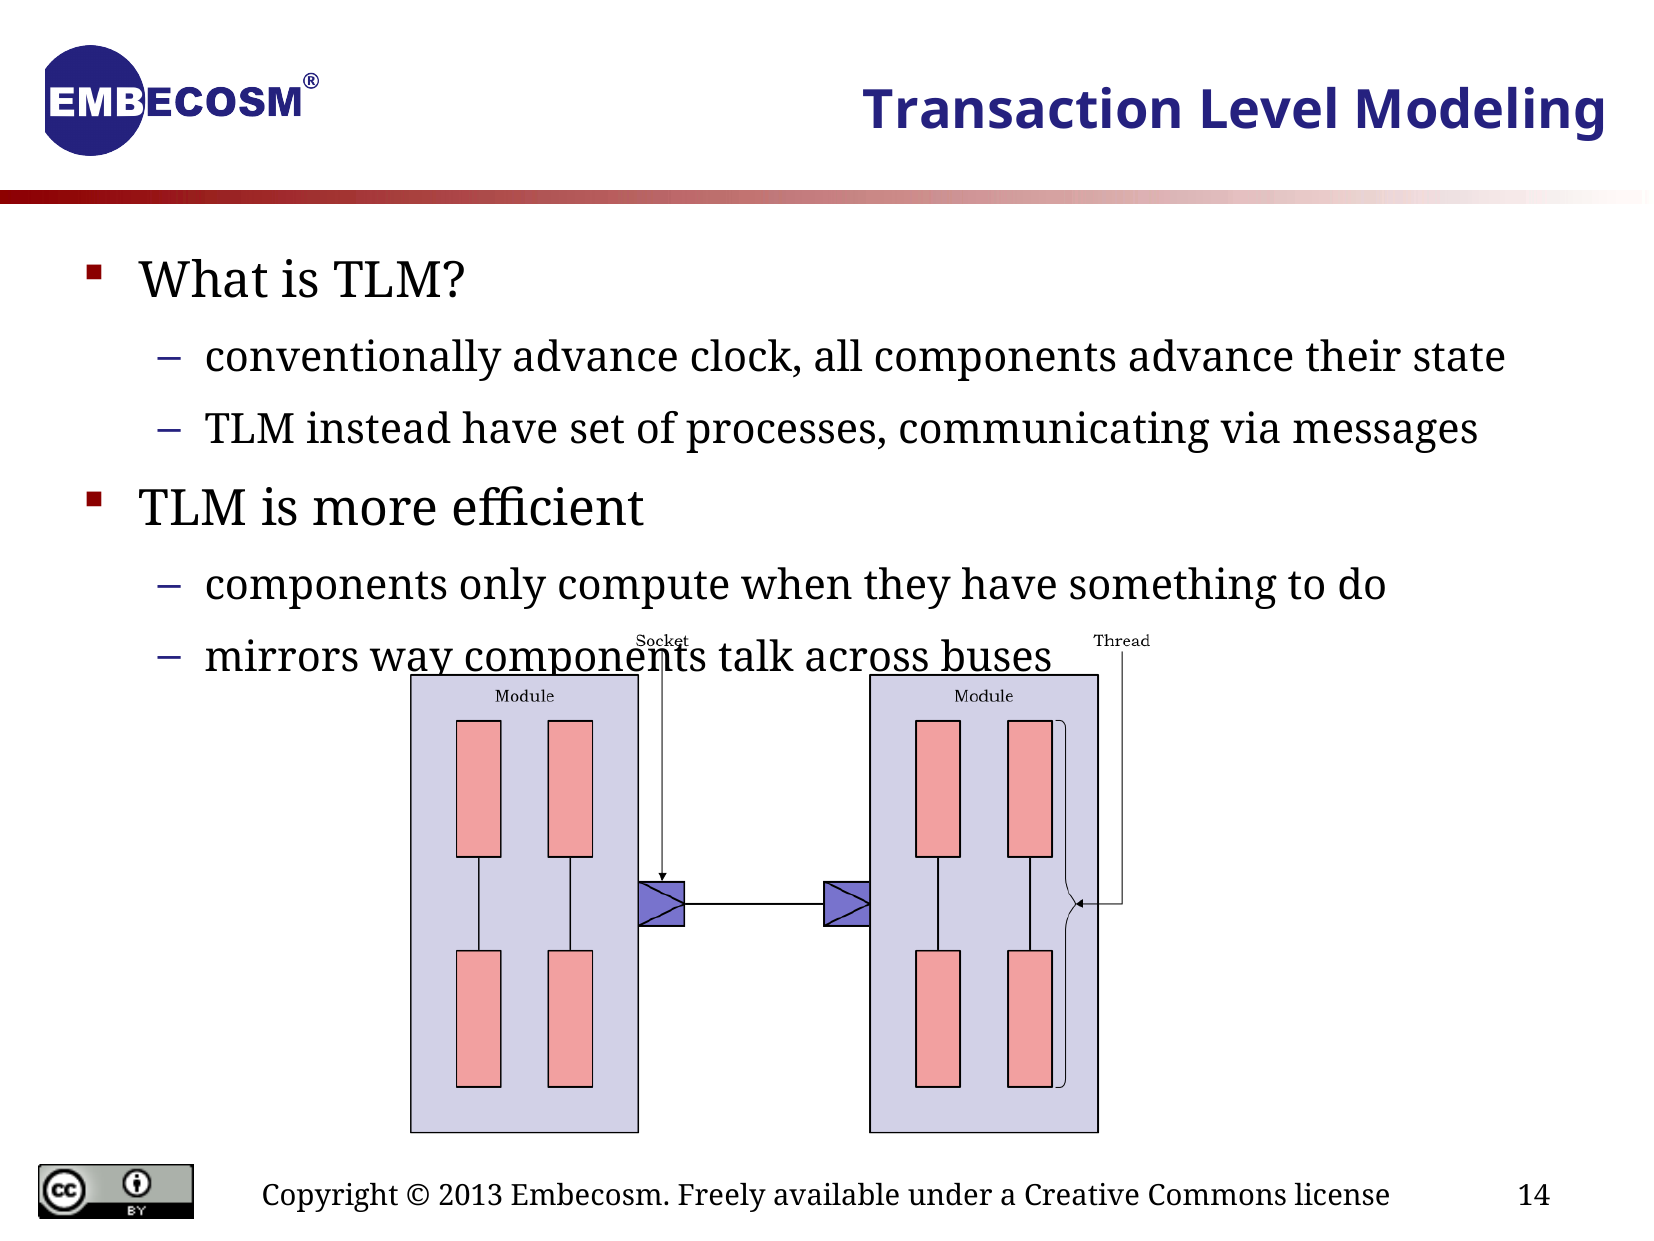

# Transaction Level Modeling
What is TLM?
conventionally advance clock, all components advance their state
TLM instead have set of processes, communicating via messages
TLM is more efficient
components only compute when they have something to do
mirrors way components talk across buses
Copyright © 2013 Embecosm. Freely available under a Creative Commons license
14